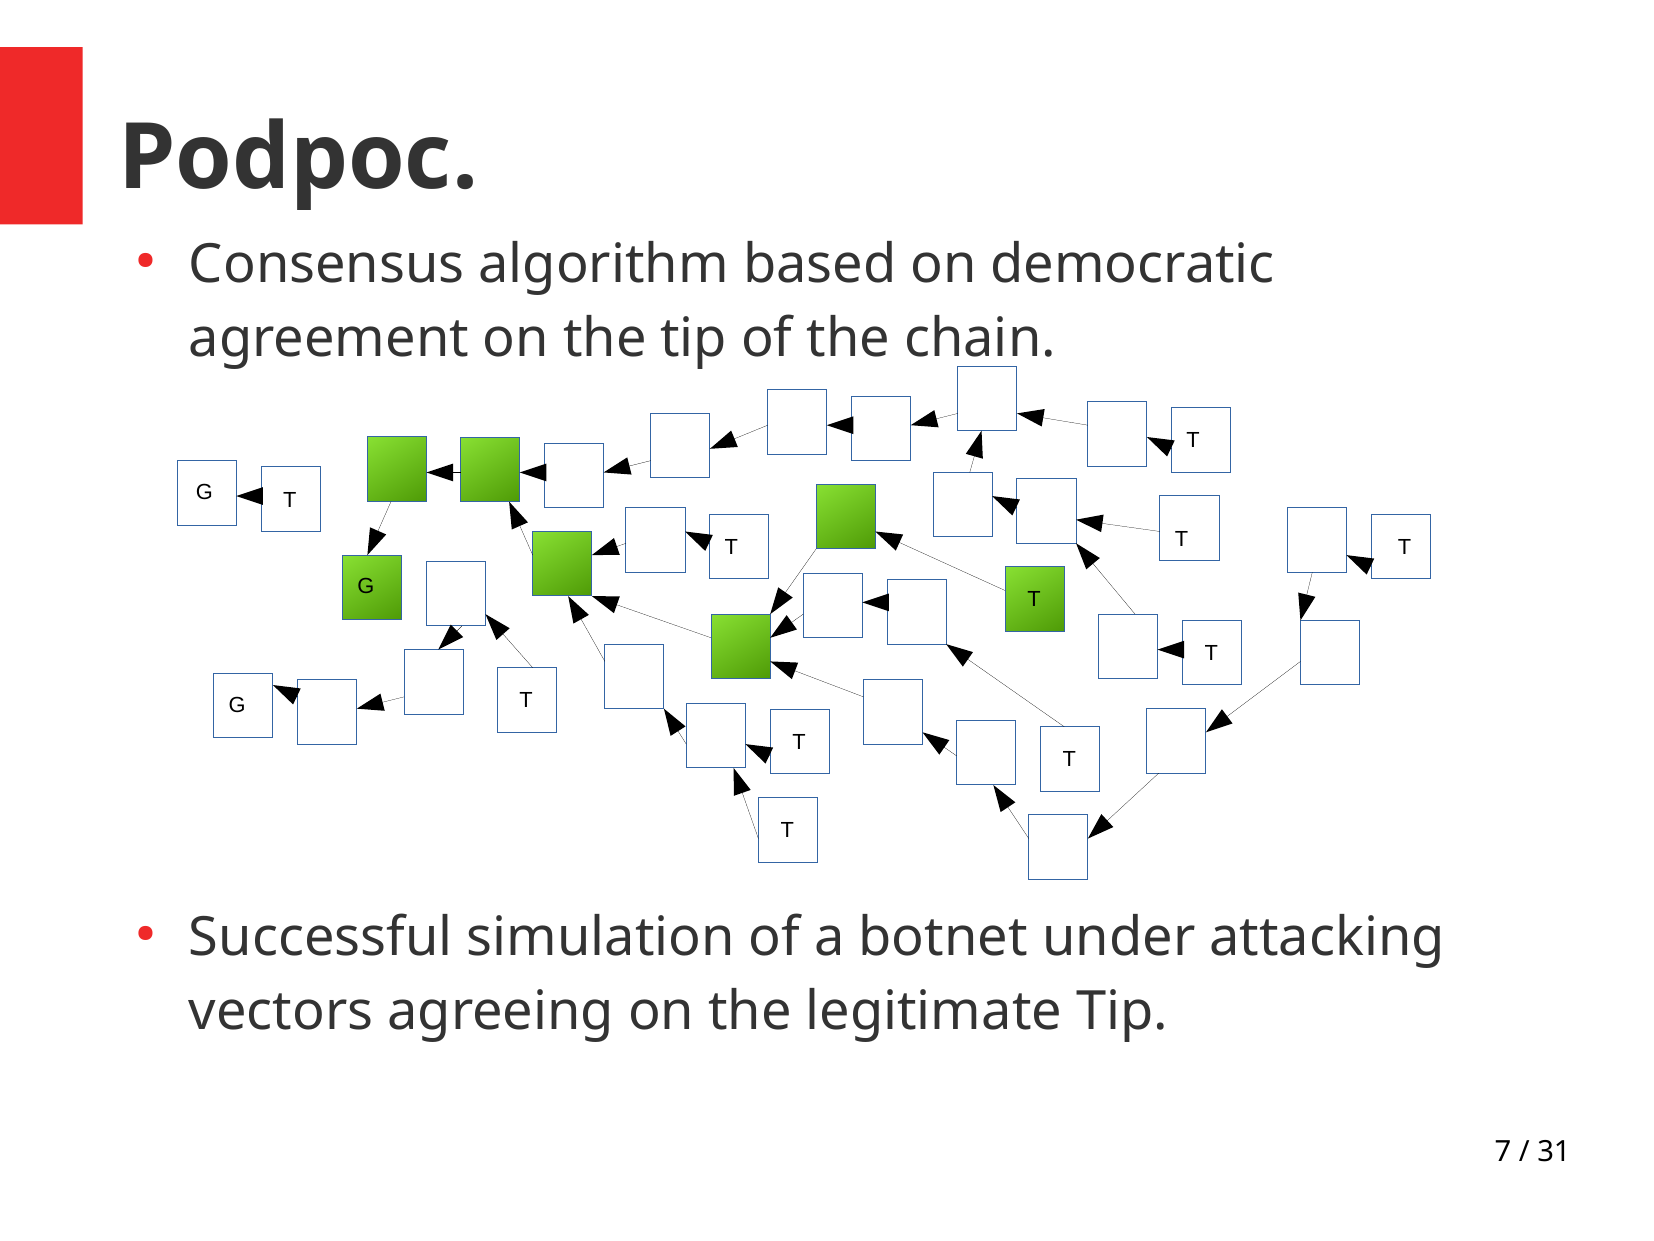

# Podpoc.
Consensus algorithm based on democratic agreement on the tip of the chain.
T
G
T
T
T
T
G
T
T
T
G
T
T
T
Successful simulation of a botnet under attacking vectors agreeing on the legitimate Tip.
7